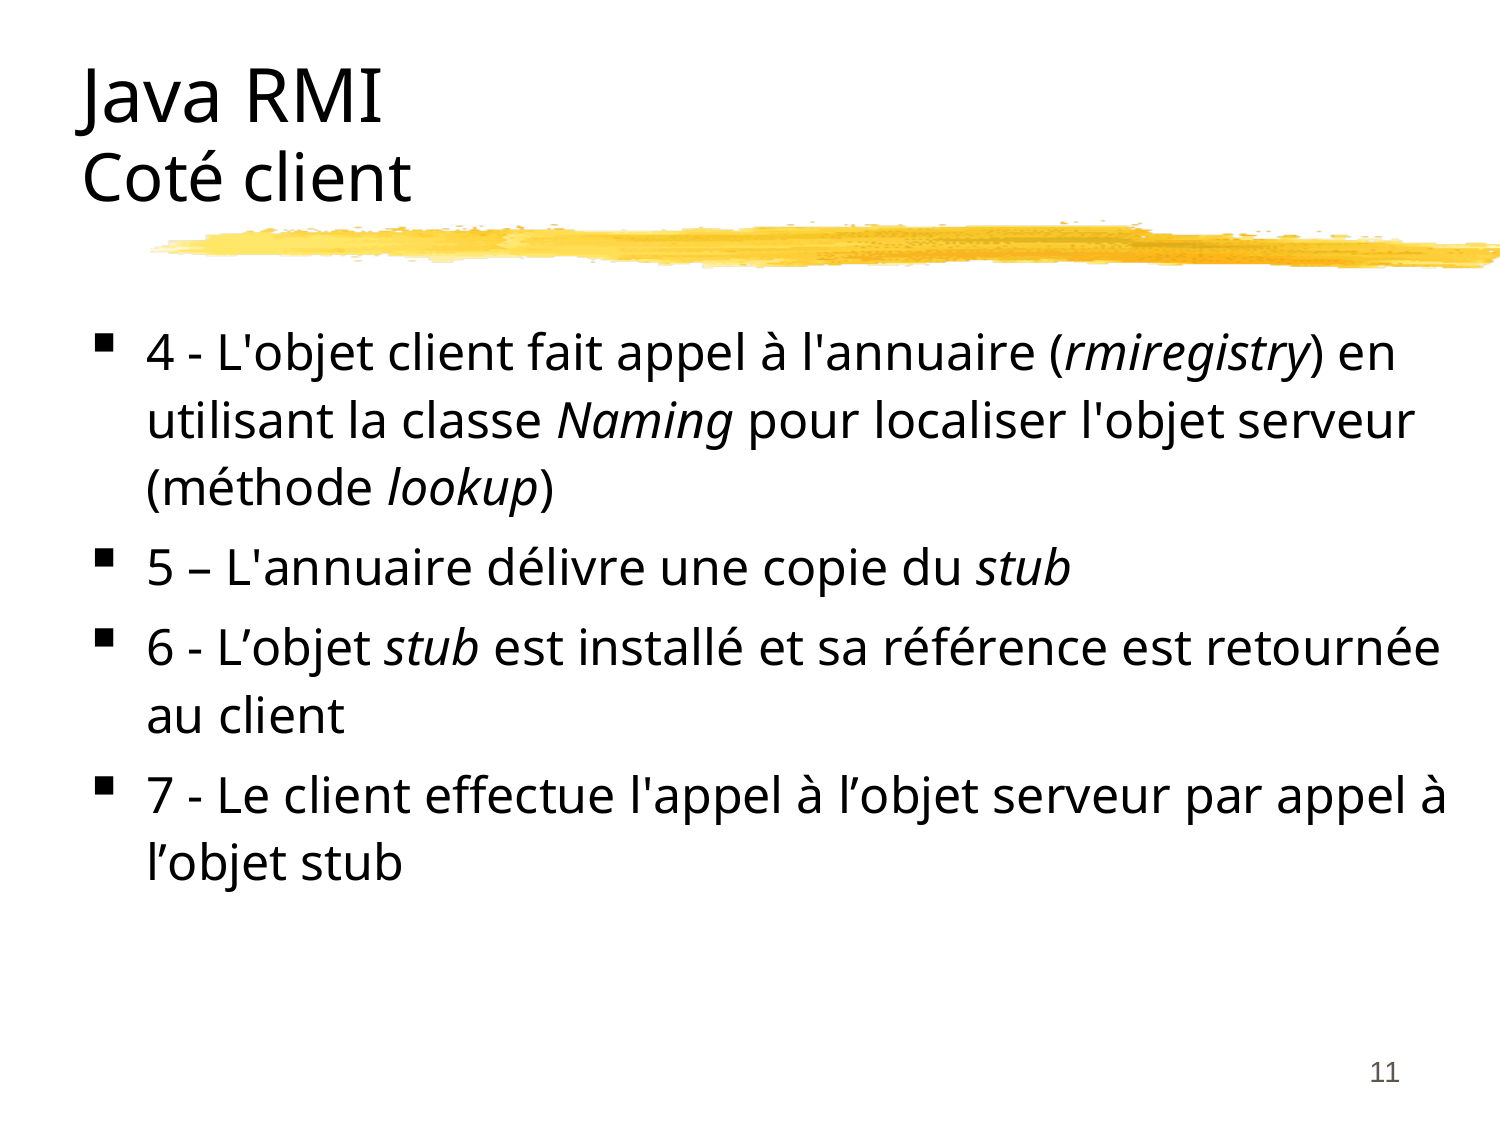

# Java RMI Coté client
4 - L'objet client fait appel à l'annuaire (rmiregistry) en utilisant la classe Naming pour localiser l'objet serveur (méthode lookup)
5 – L'annuaire délivre une copie du stub
6 - L’objet stub est installé et sa référence est retournée au client
7 - Le client effectue l'appel à l’objet serveur par appel à l’objet stub